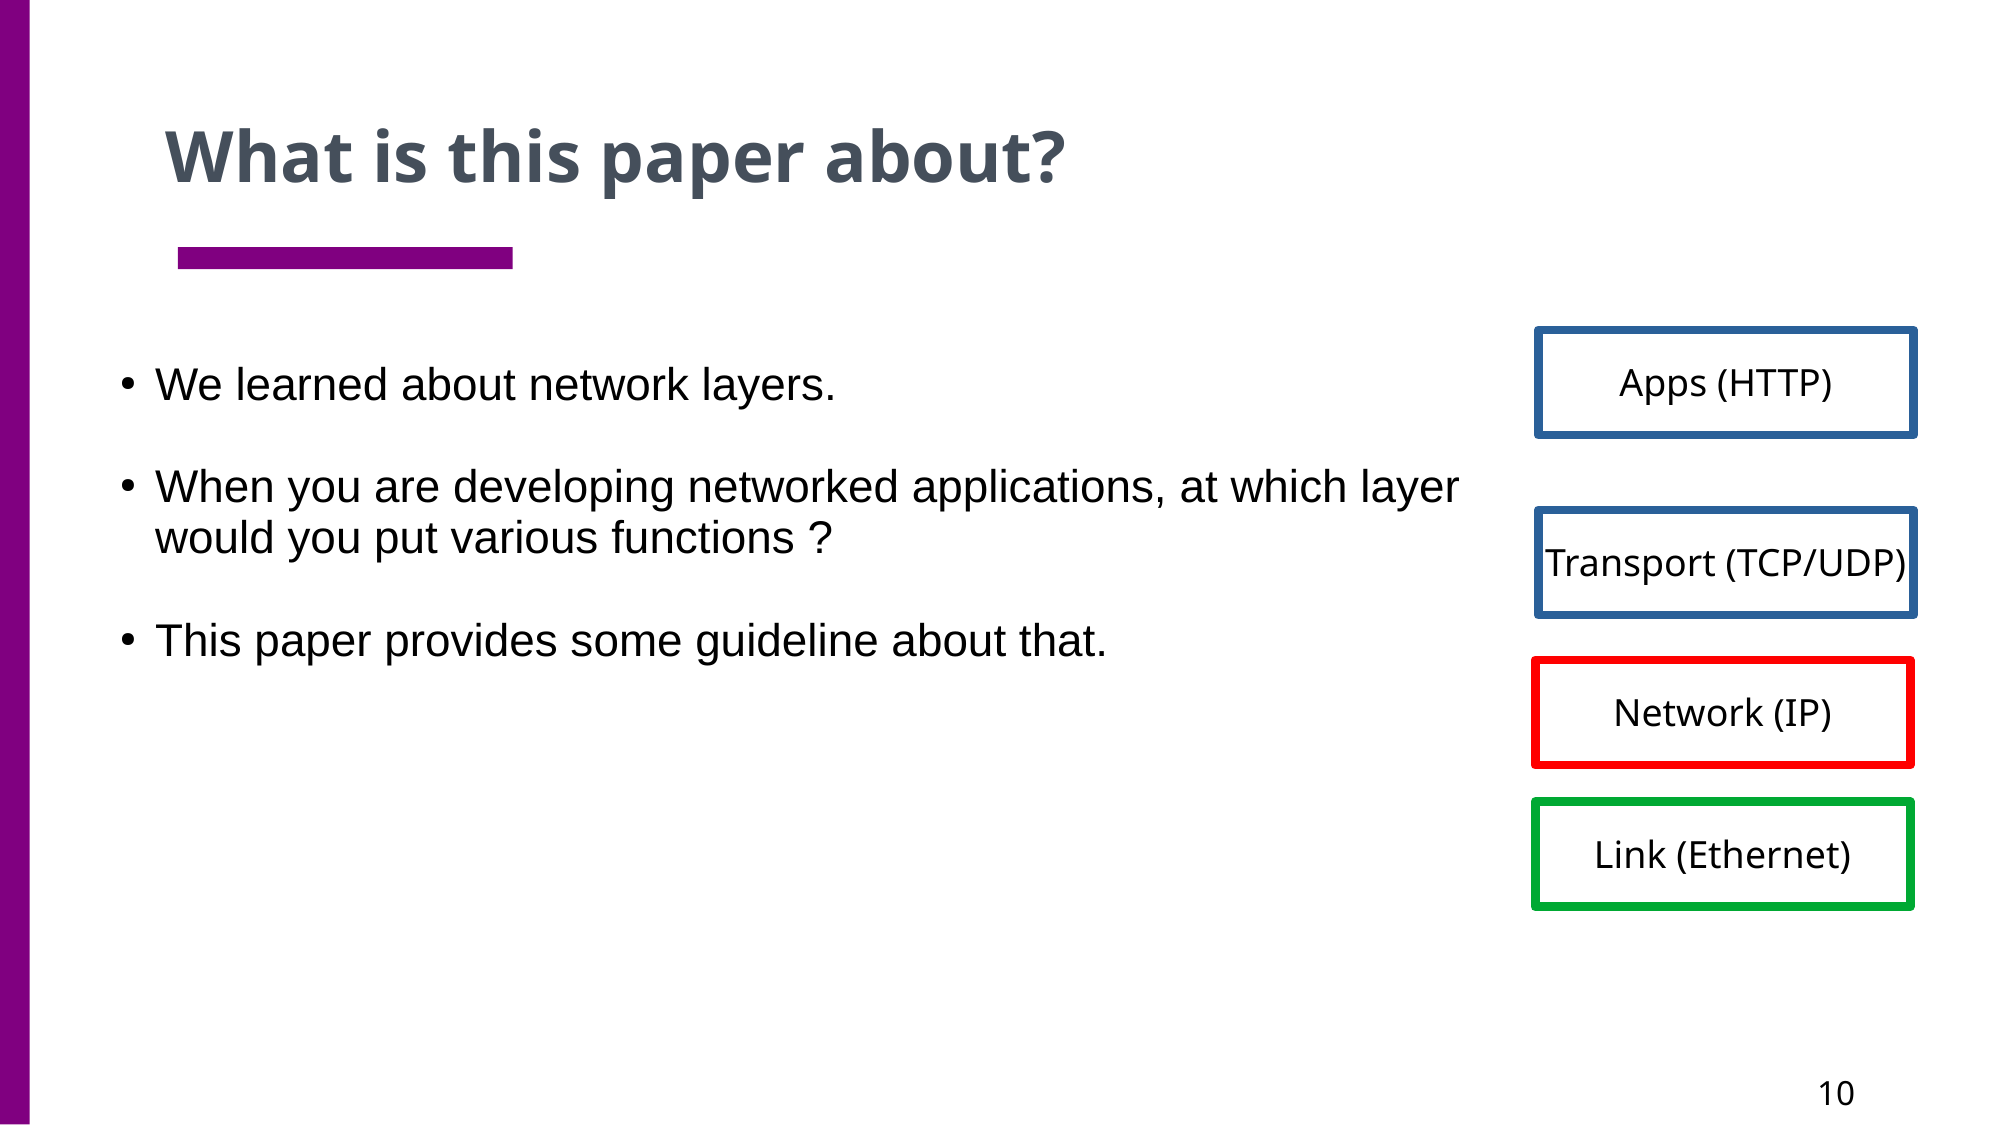

What is this paper about?
We learned about network layers.
When you are developing networked applications, at which layer would you put various functions ?
This paper provides some guideline about that.
Apps (HTTP)
Transport (TCP/UDP)
Network (IP)
Link (Ethernet)